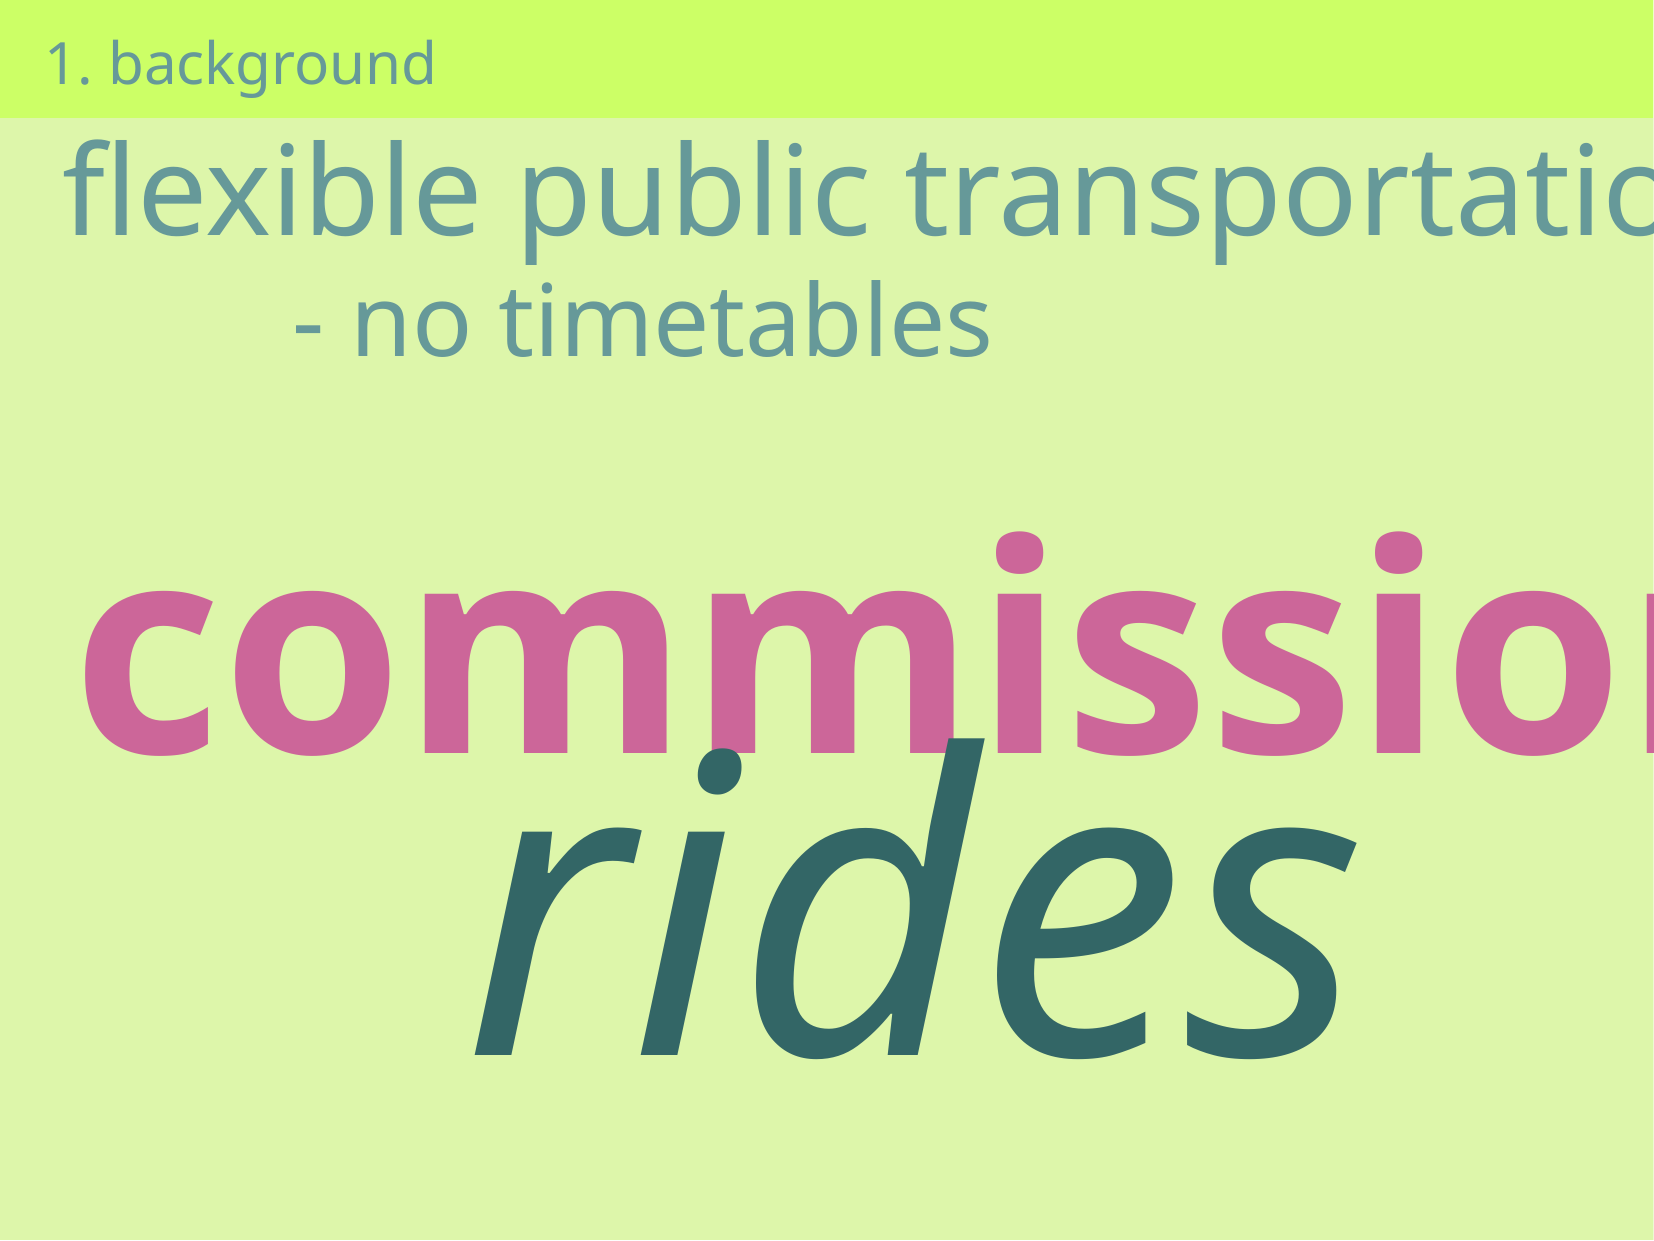

1. background
flexible public transportation:
- no timetables
commission
rides